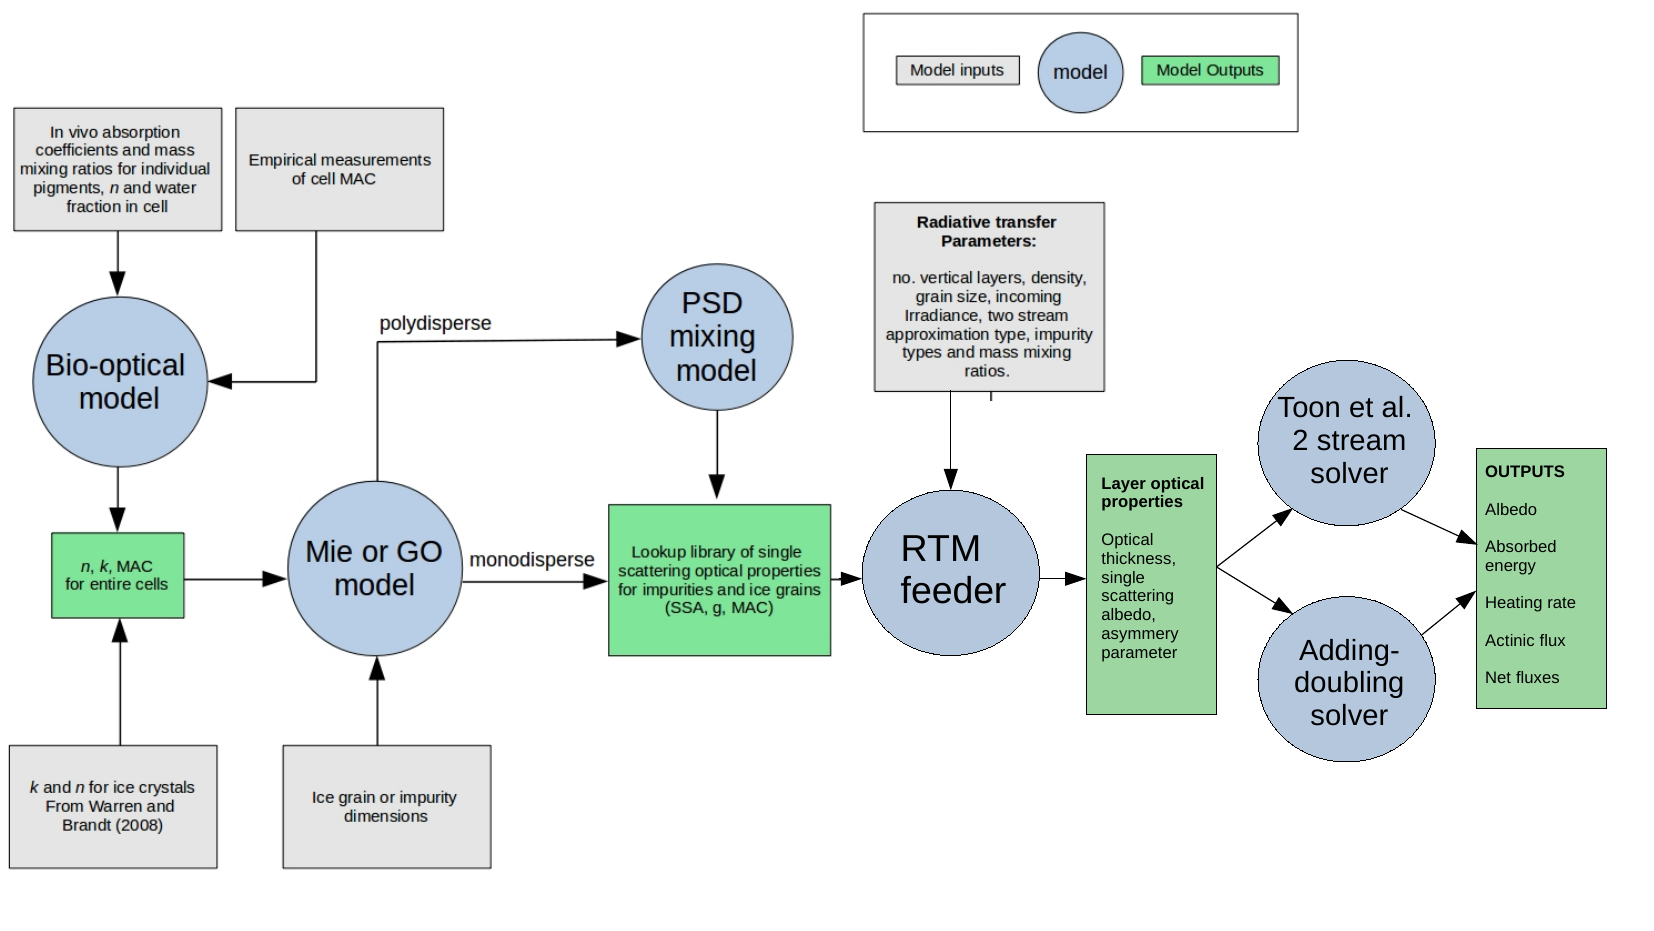

#
Toon et al.
2 stream solver
OUTPUTS
Albedo
Absorbed energy
Heating rate
Actinic flux
Net fluxes
Layer optical properties
Optical thickness, single scattering albedo, asymmery parameter
RTM feeder
Adding-doubling solver